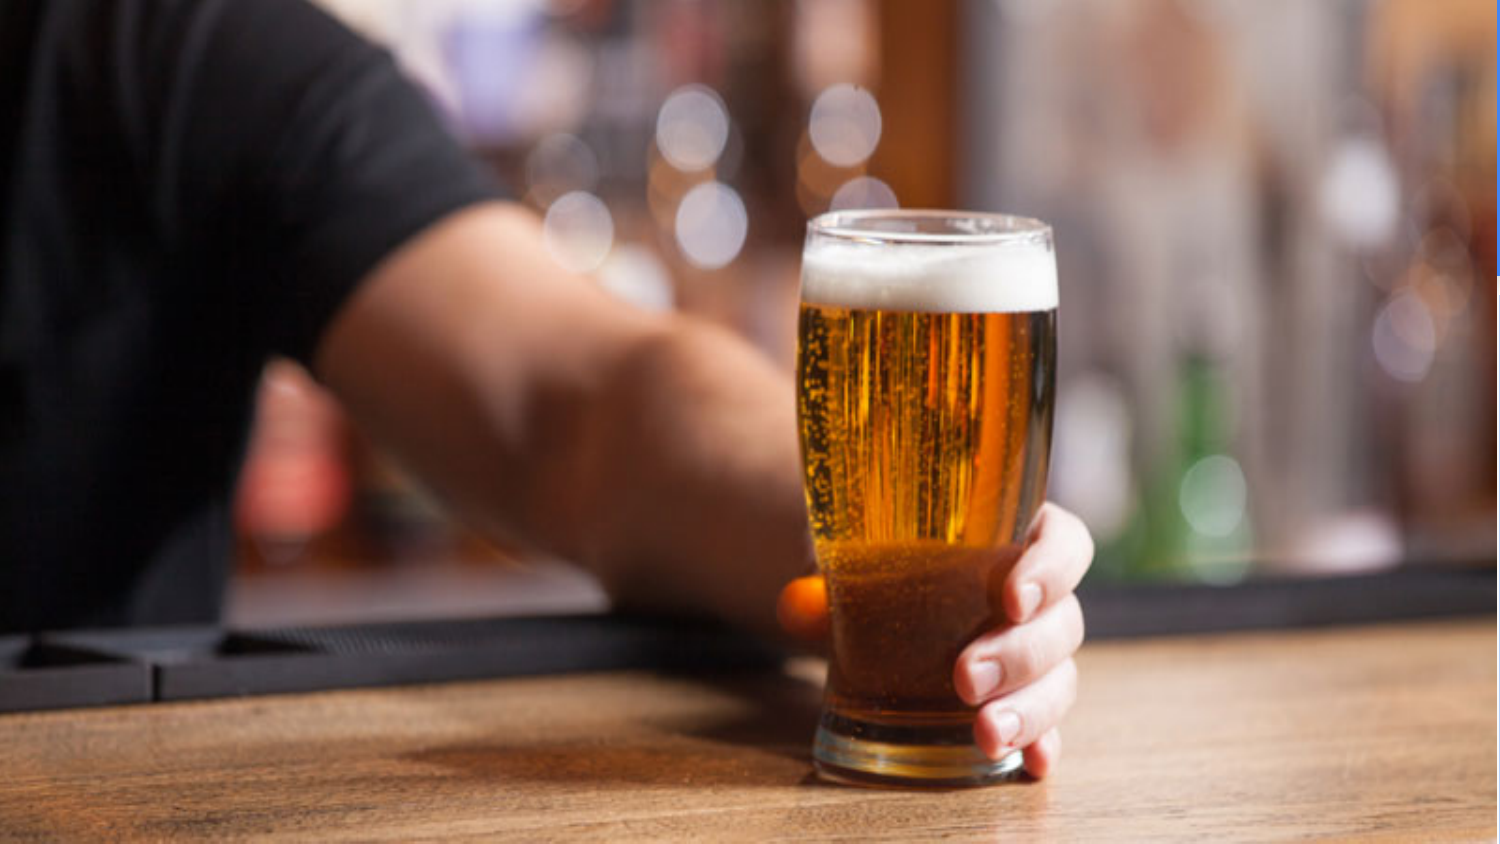

# So, I have a shell. What should I look for?